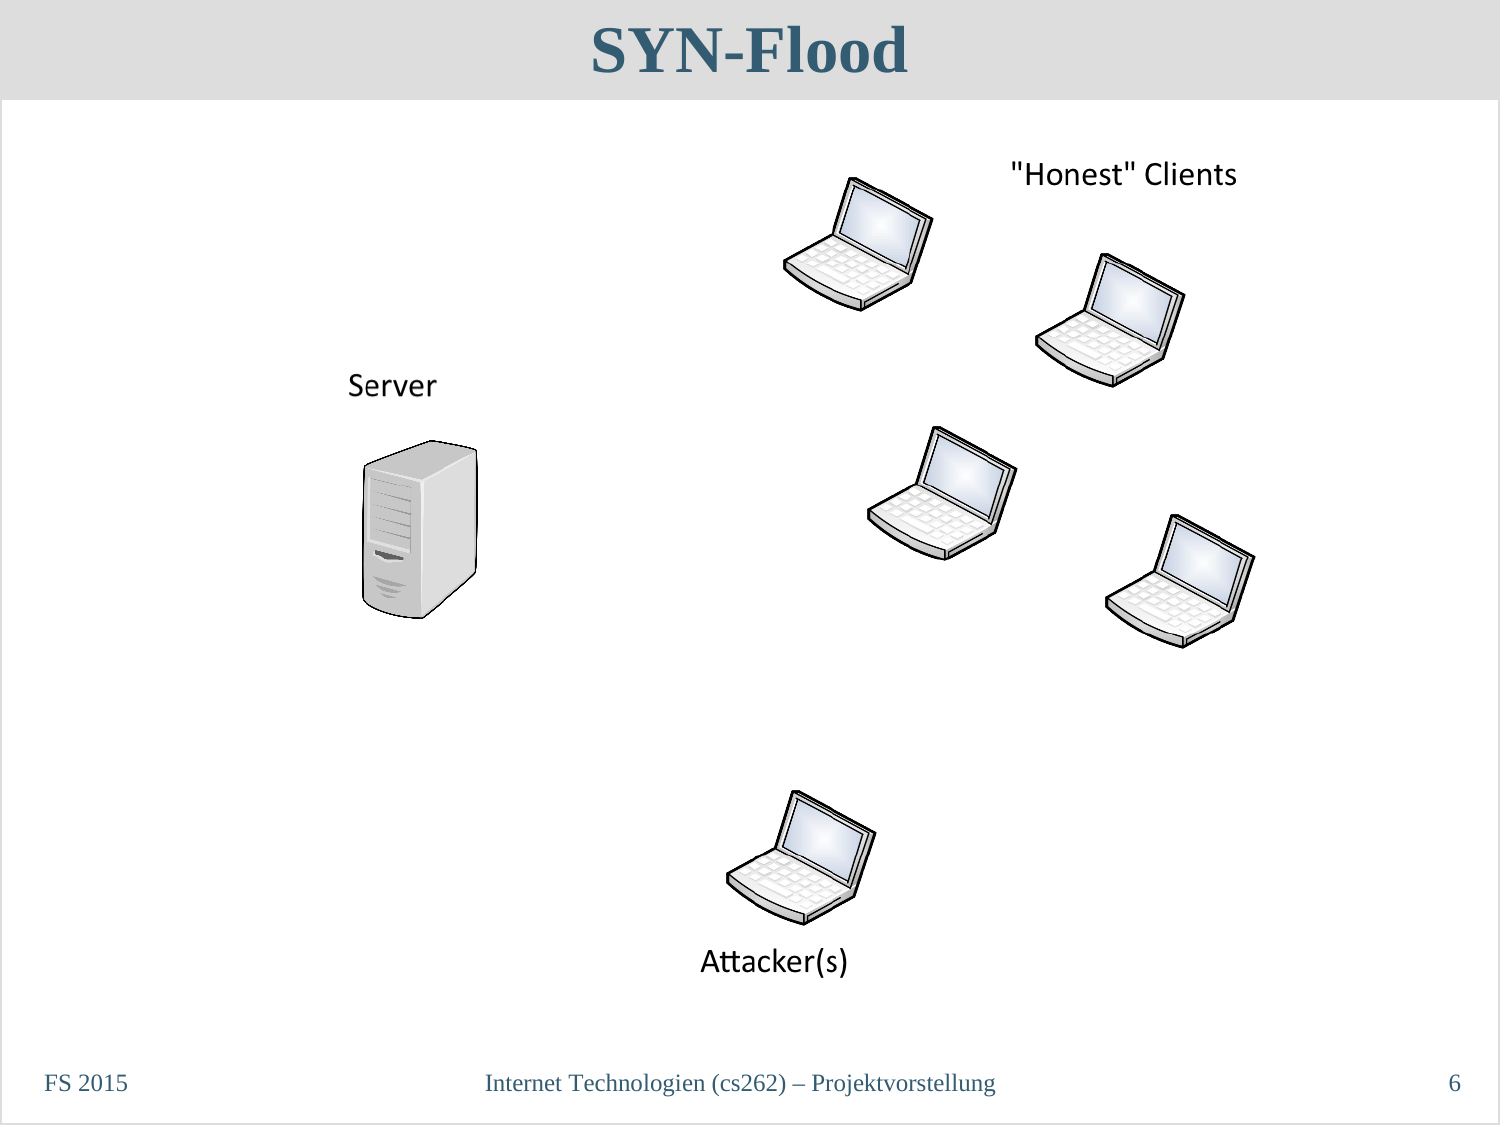

# SYN-Flood
FS 2015
Internet Technologien (cs262) – Projektvorstellung